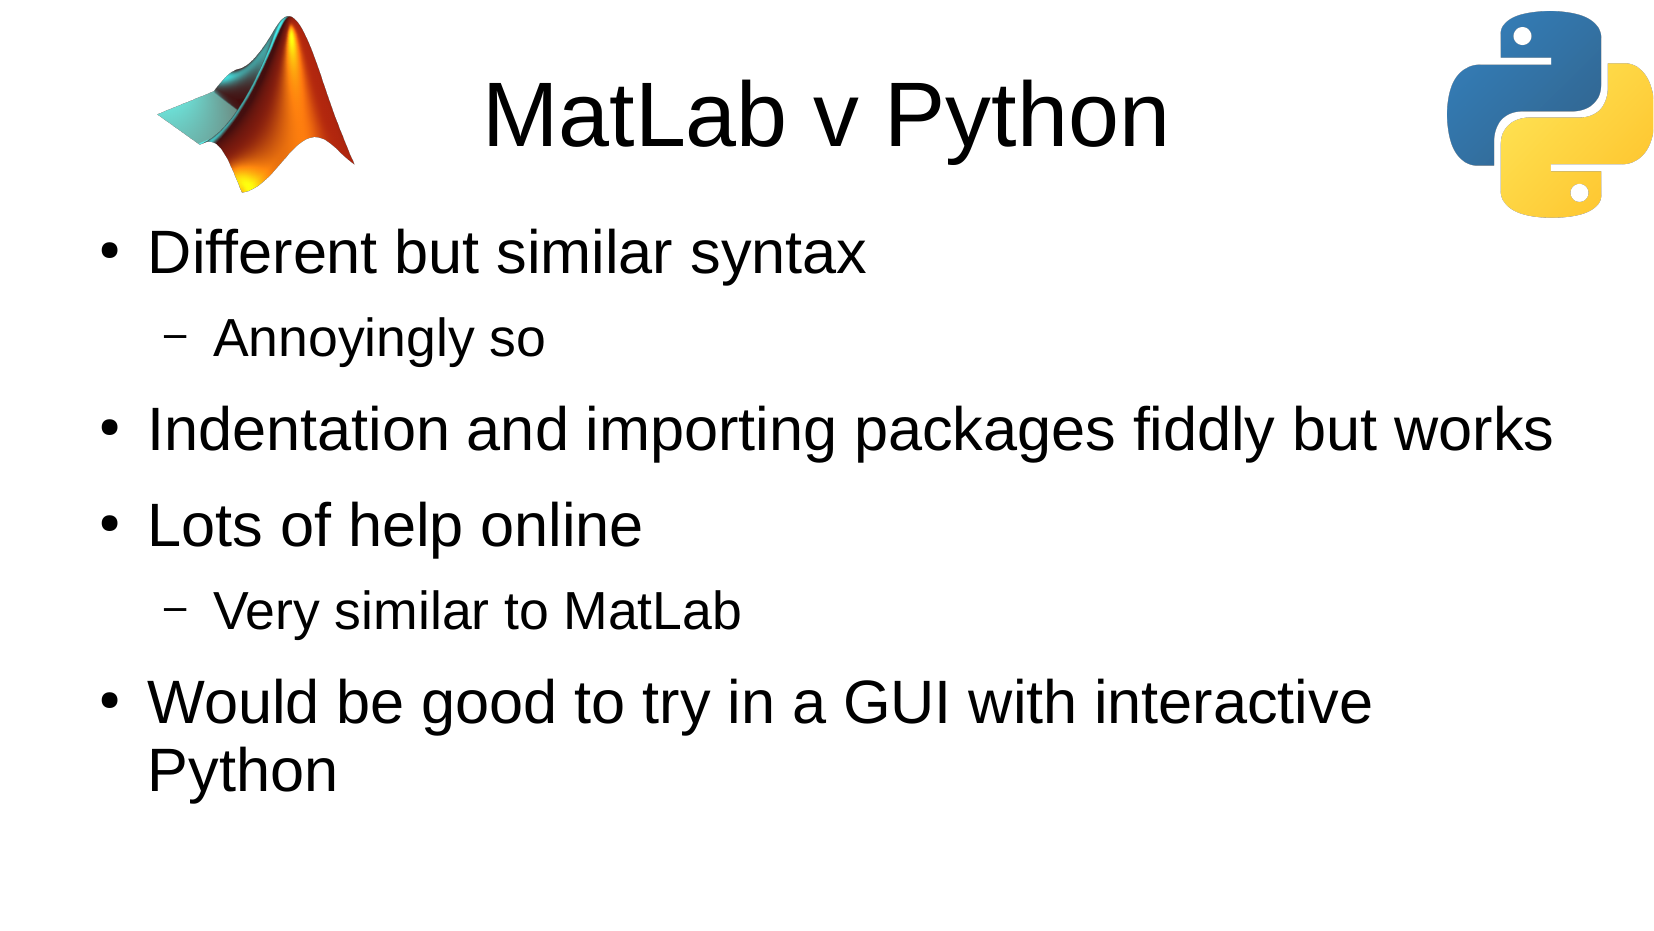

# MatLab v Python
Different but similar syntax
Annoyingly so
Indentation and importing packages fiddly but works
Lots of help online
Very similar to MatLab
Would be good to try in a GUI with interactive Python